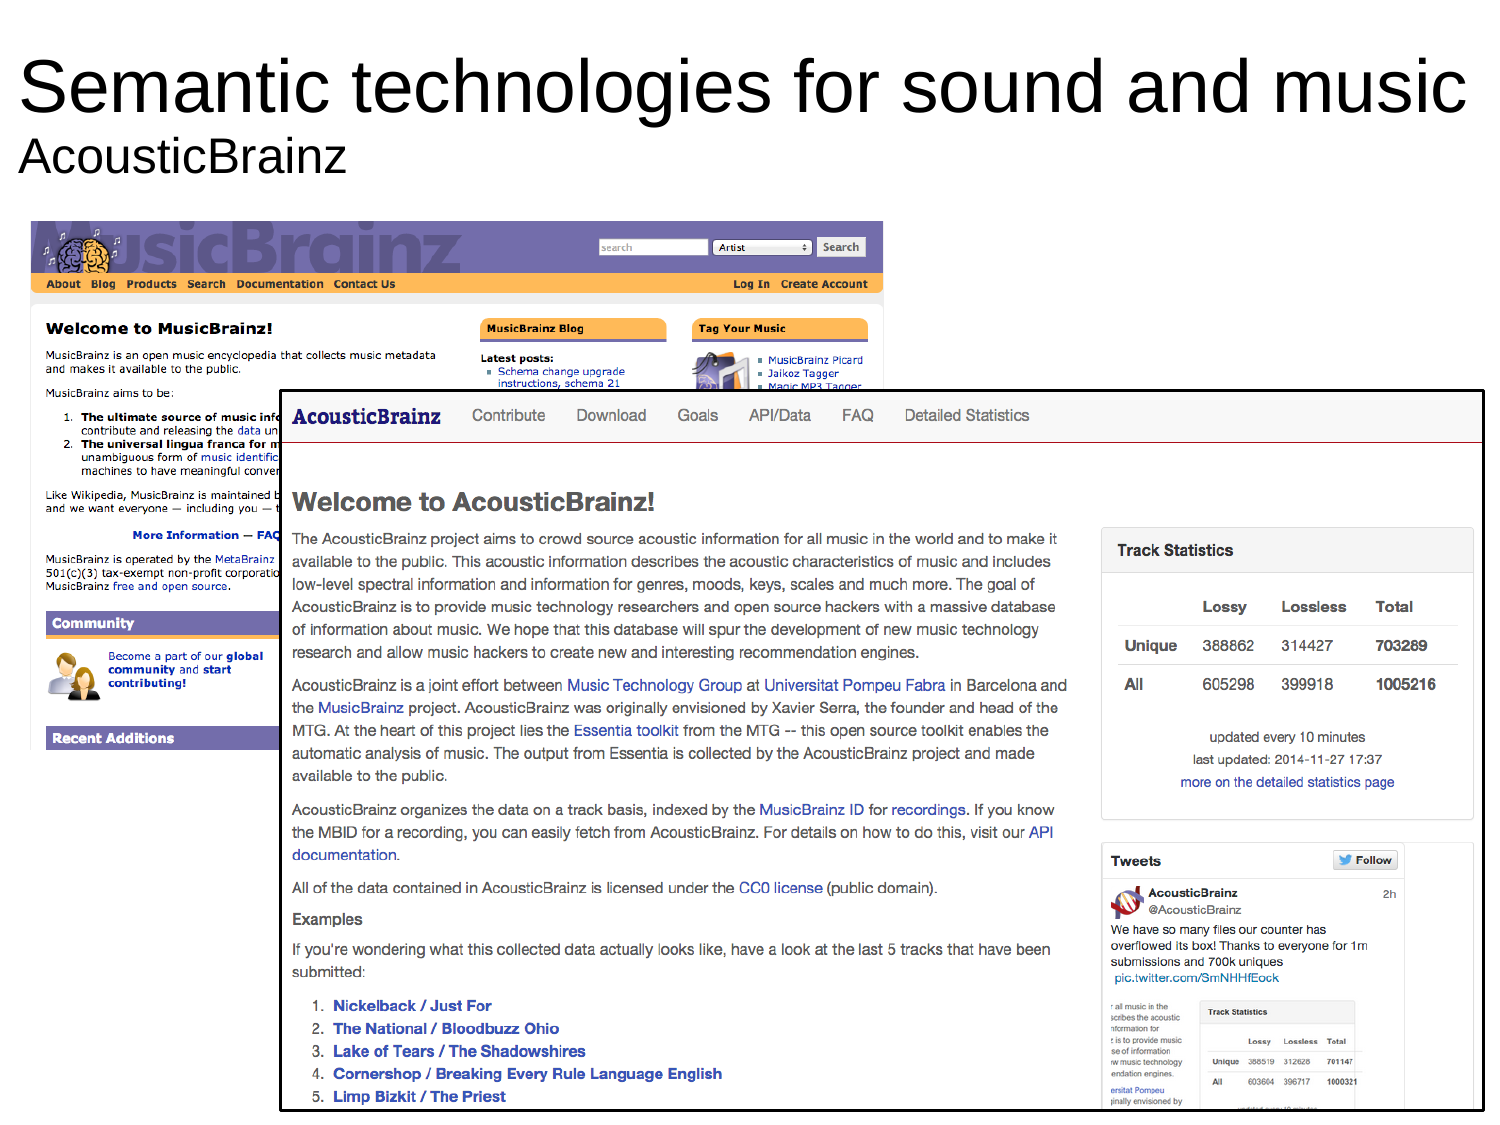

# Semantic technologies for sound and music AcousticBrainz